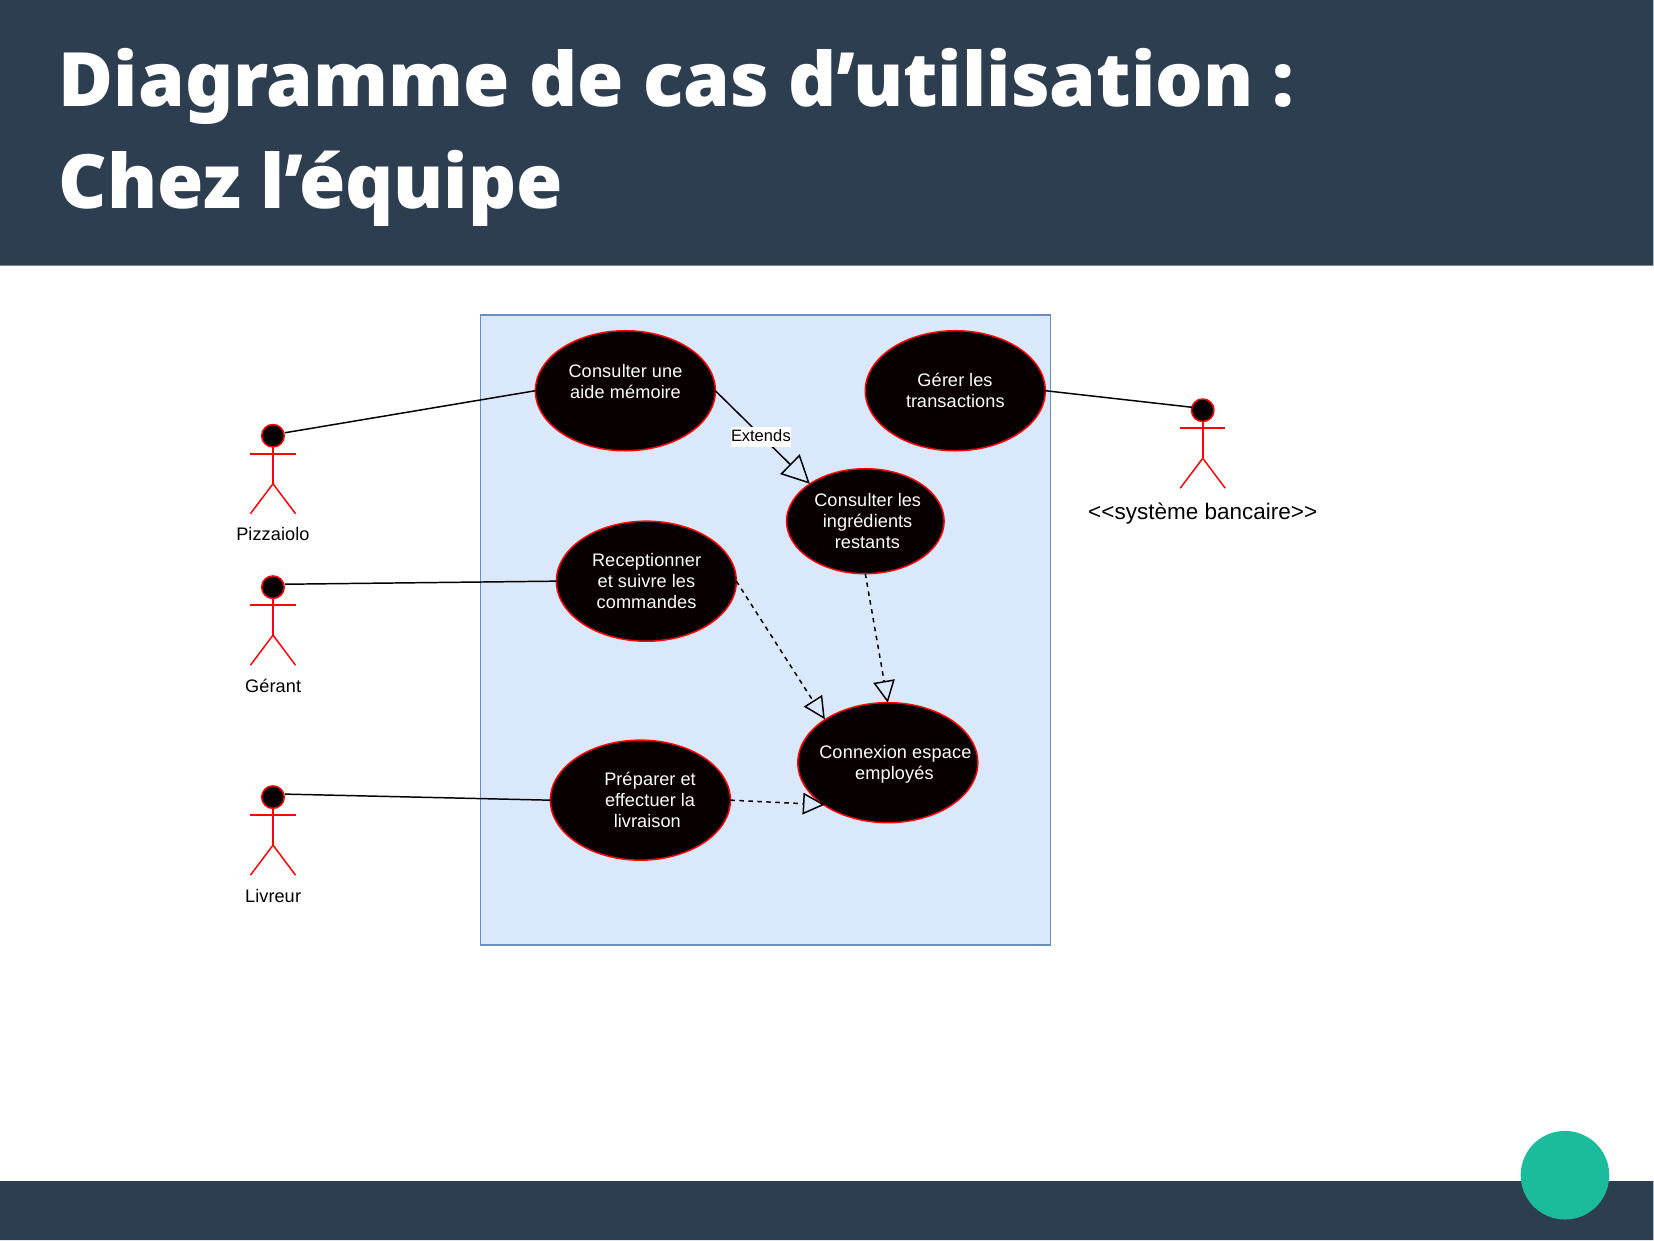

# Diagramme de cas d’utilisation : Chez l’équipe
Consulter une
Gérer les
aide mémoire
transactions
Extends
Consulter les
<<système bancaire>>
ingrédients
Pizzaiolo
restants
Receptionner
et suivre les
commandes
Gérant
Connexion espace
employés
Préparer et
effectuer la
livraison
Livreur